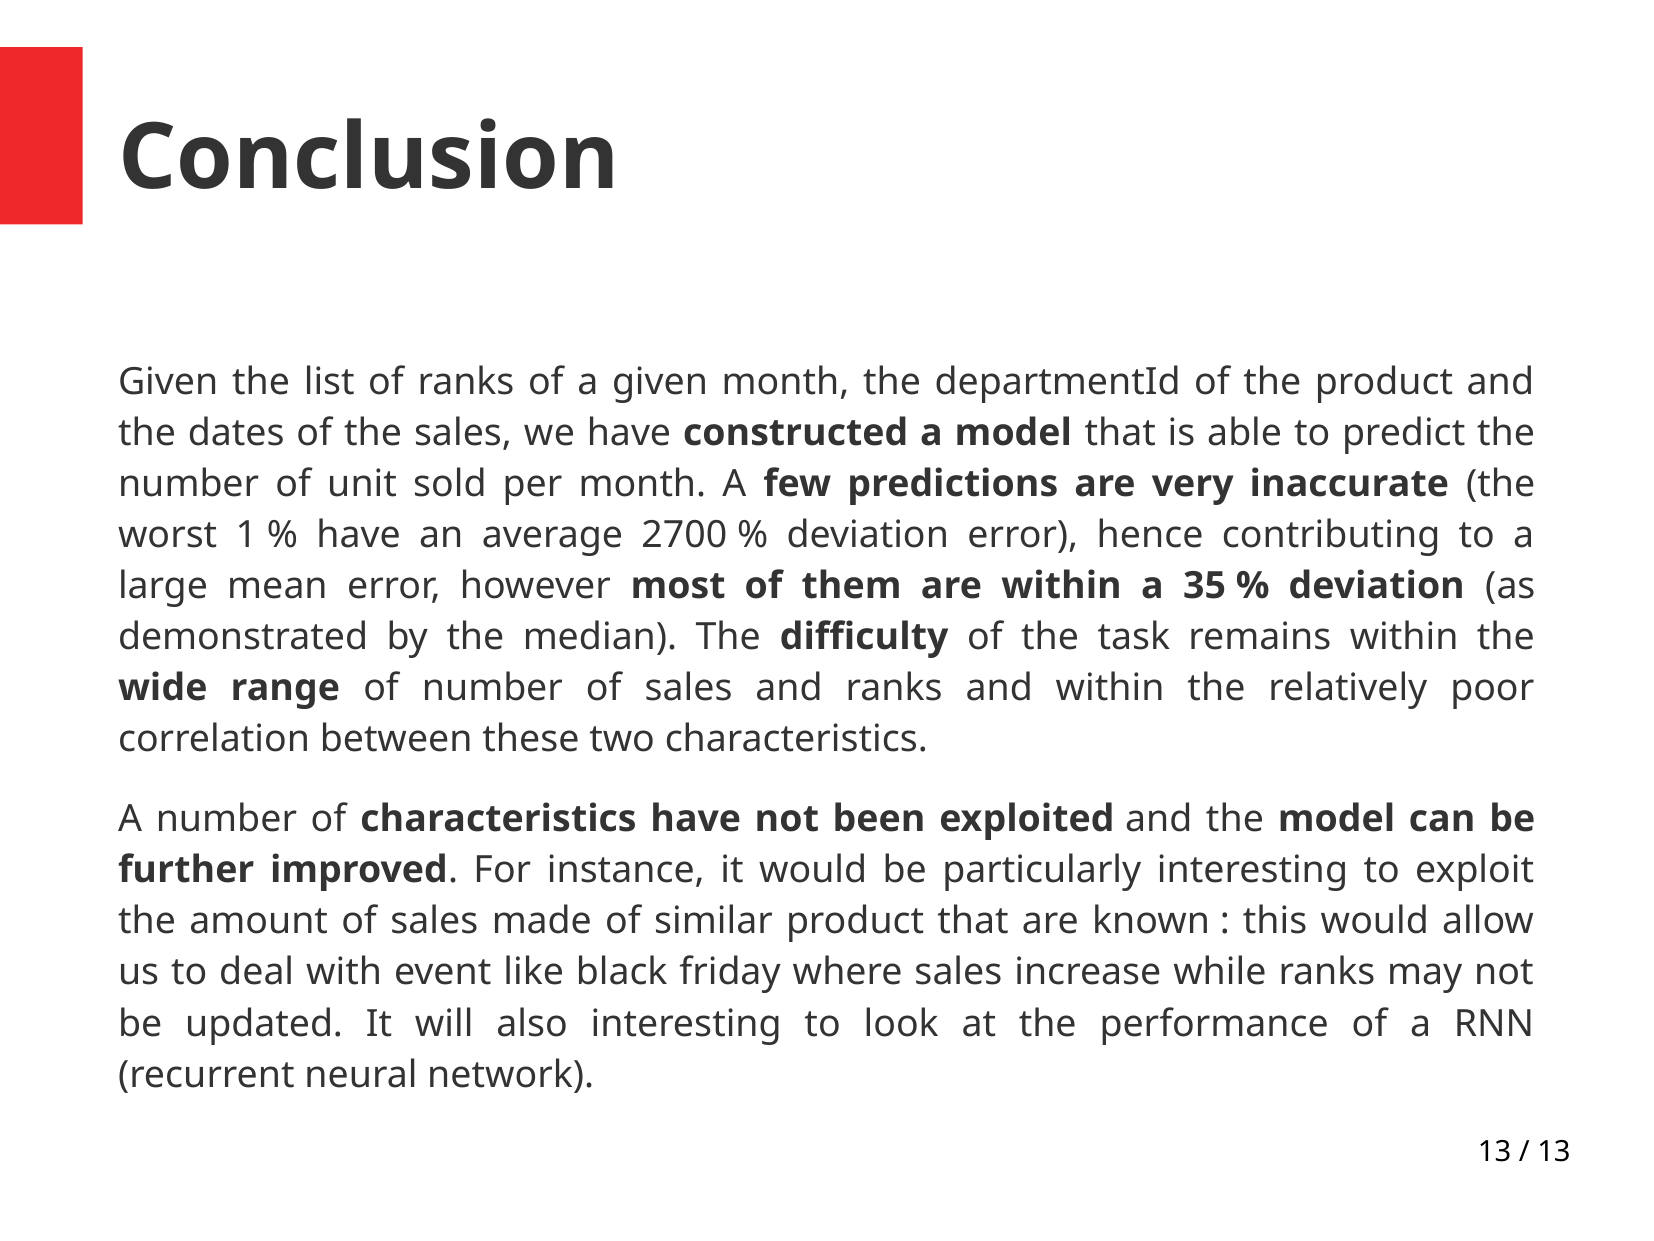

# Conclusion
Given the list of ranks of a given month, the departmentId of the product and the dates of the sales, we have constructed a model that is able to predict the number of unit sold per month. A few predictions are very inaccurate (the worst 1 % have an average 2700 % deviation error), hence contributing to a large mean error, however most of them are within a 35 % deviation (as demonstrated by the median). The difficulty of the task remains within the wide range of number of sales and ranks and within the relatively poor correlation between these two characteristics.
A number of characteristics have not been exploited and the model can be further improved. For instance, it would be particularly interesting to exploit the amount of sales made of similar product that are known : this would allow us to deal with event like black friday where sales increase while ranks may not be updated. It will also interesting to look at the performance of a RNN (recurrent neural network).
13